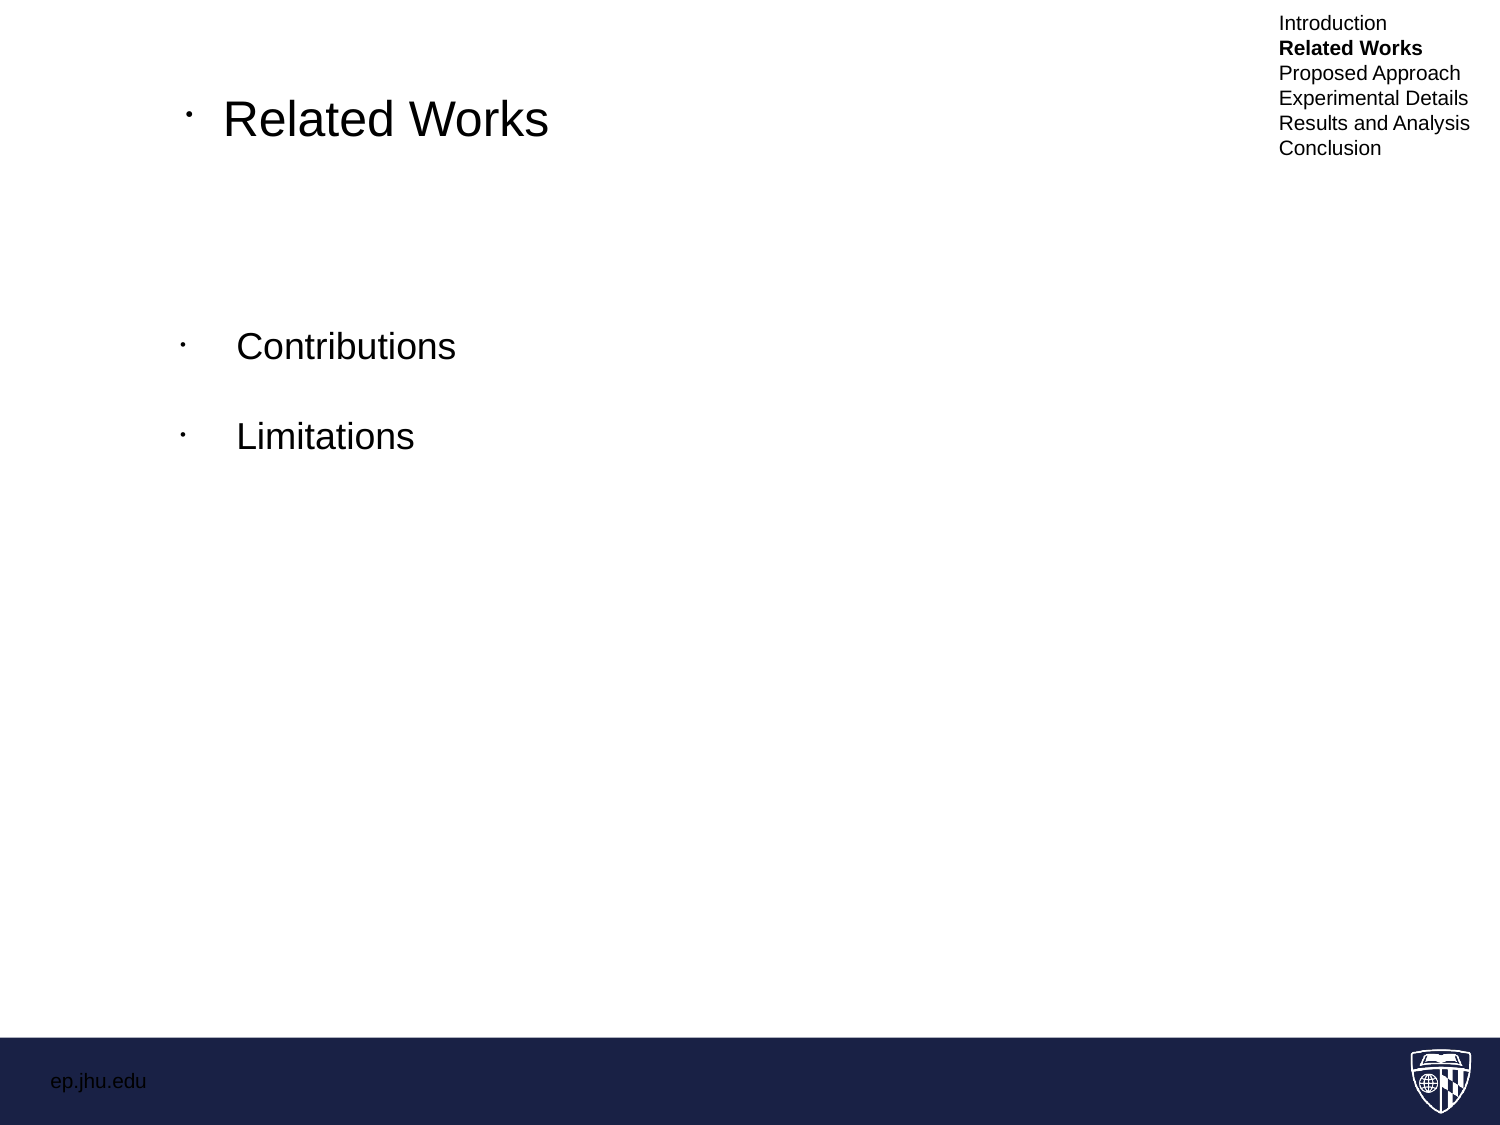

Introduction
Related Works
Proposed Approach
Experimental Details
Results and Analysis
Conclusion
# Related Works
Contributions
Limitations